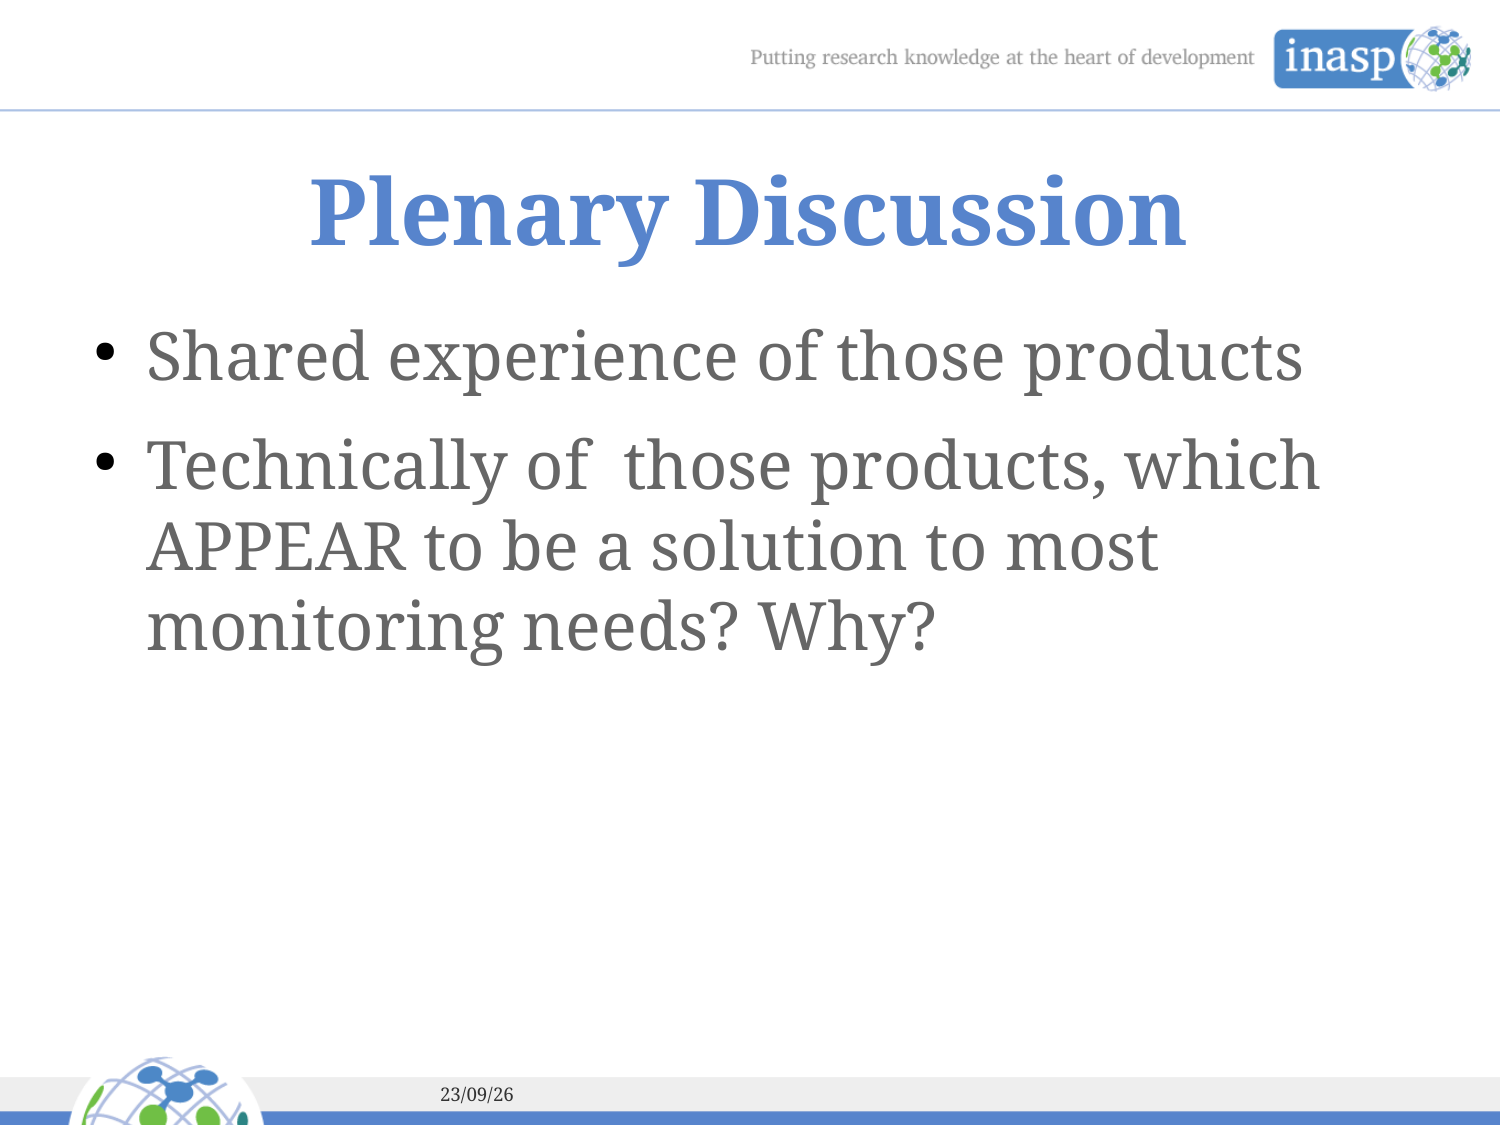

# Plenary Discussion
Shared experience of those products
Technically of those products, which APPEAR to be a solution to most monitoring needs? Why?